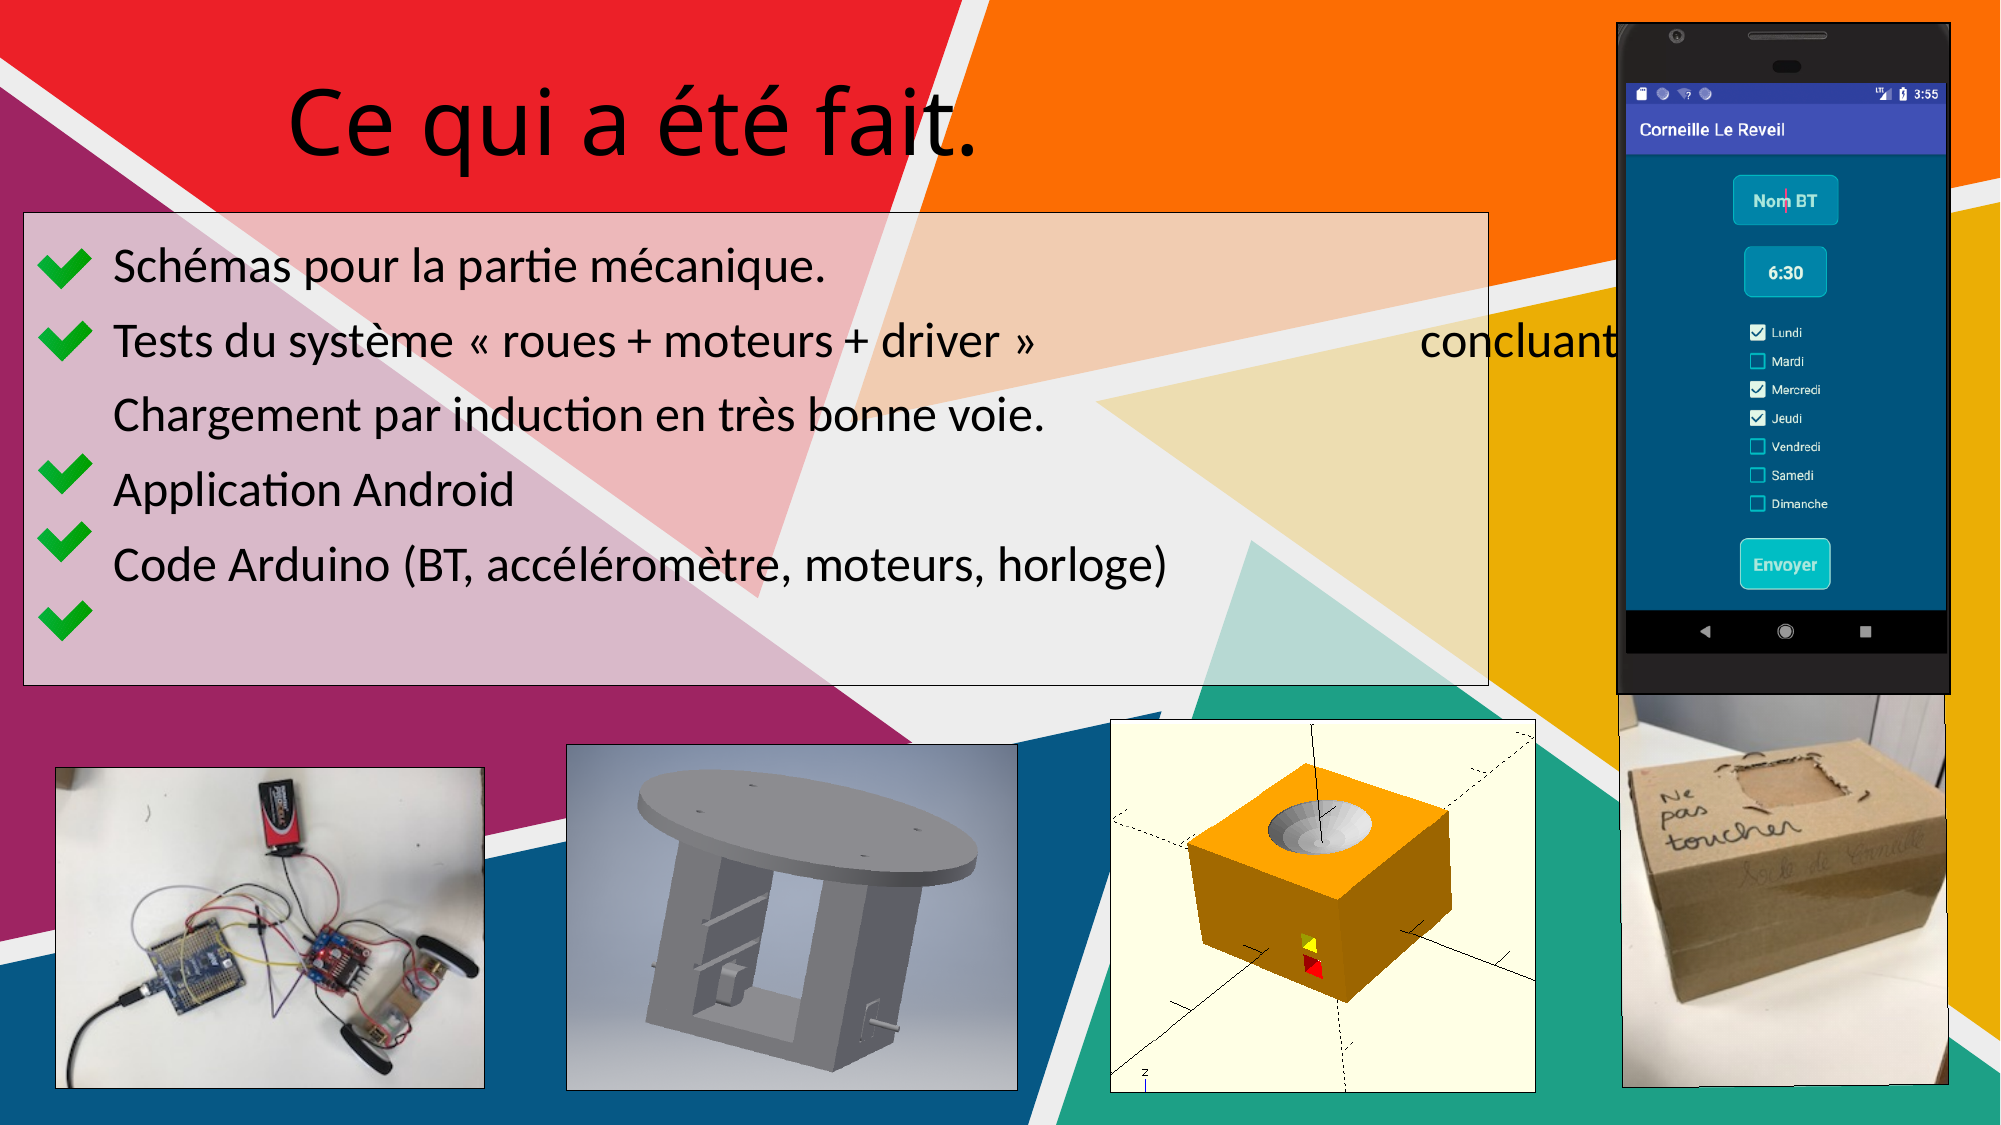

# Ce qui a été fait.
 Schémas pour la partie mécanique.
 Tests du système « roues + moteurs + driver » concluant.
 Chargement par induction en très bonne voie.
 Application Android
 Code Arduino (BT, accéléromètre, moteurs, horloge)